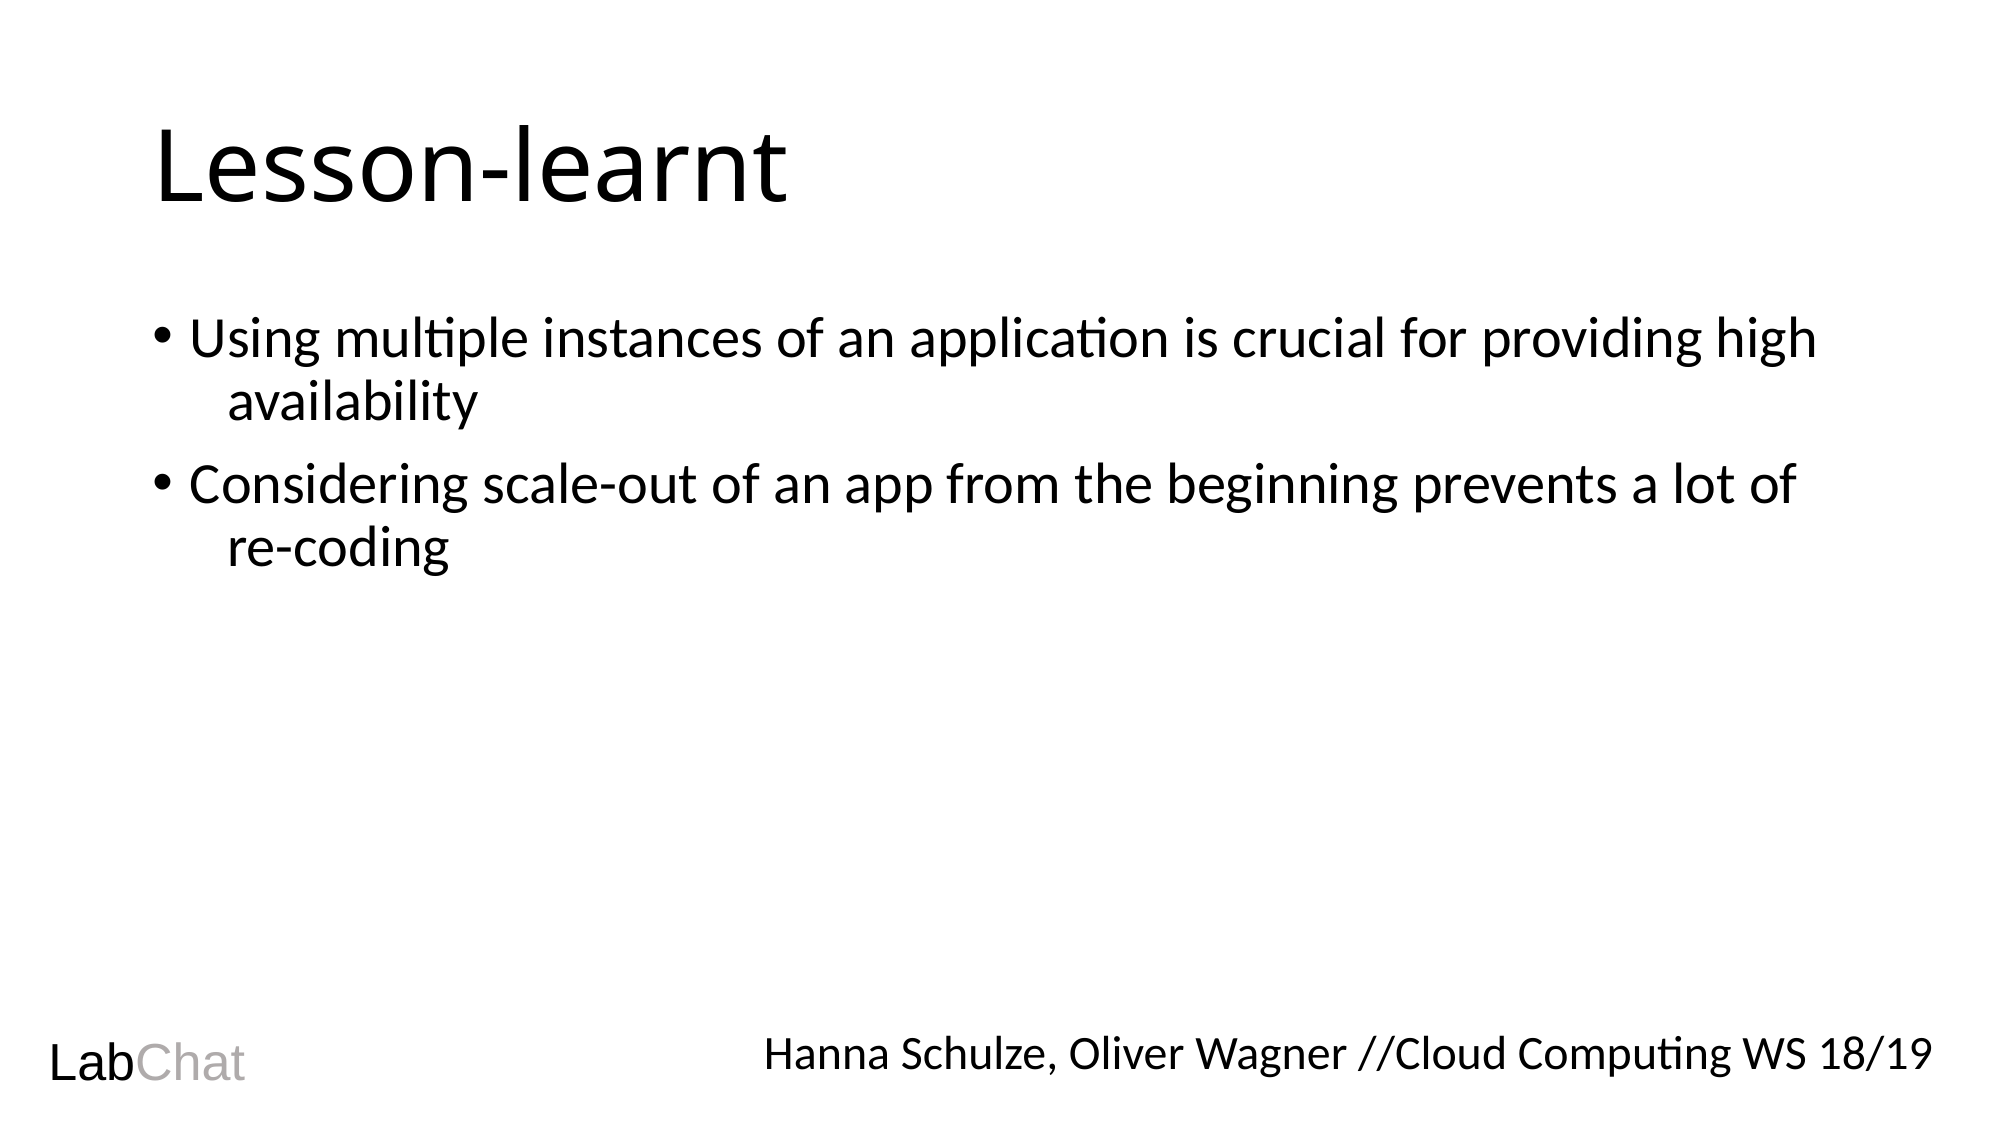

# Lesson-learnt
Using multiple instances of an application is crucial for providing high availability
Considering scale-out of an app from the beginning prevents a lot of re-coding
LabChat
 Hanna Schulze, Oliver Wagner //Cloud Computing WS 18/19